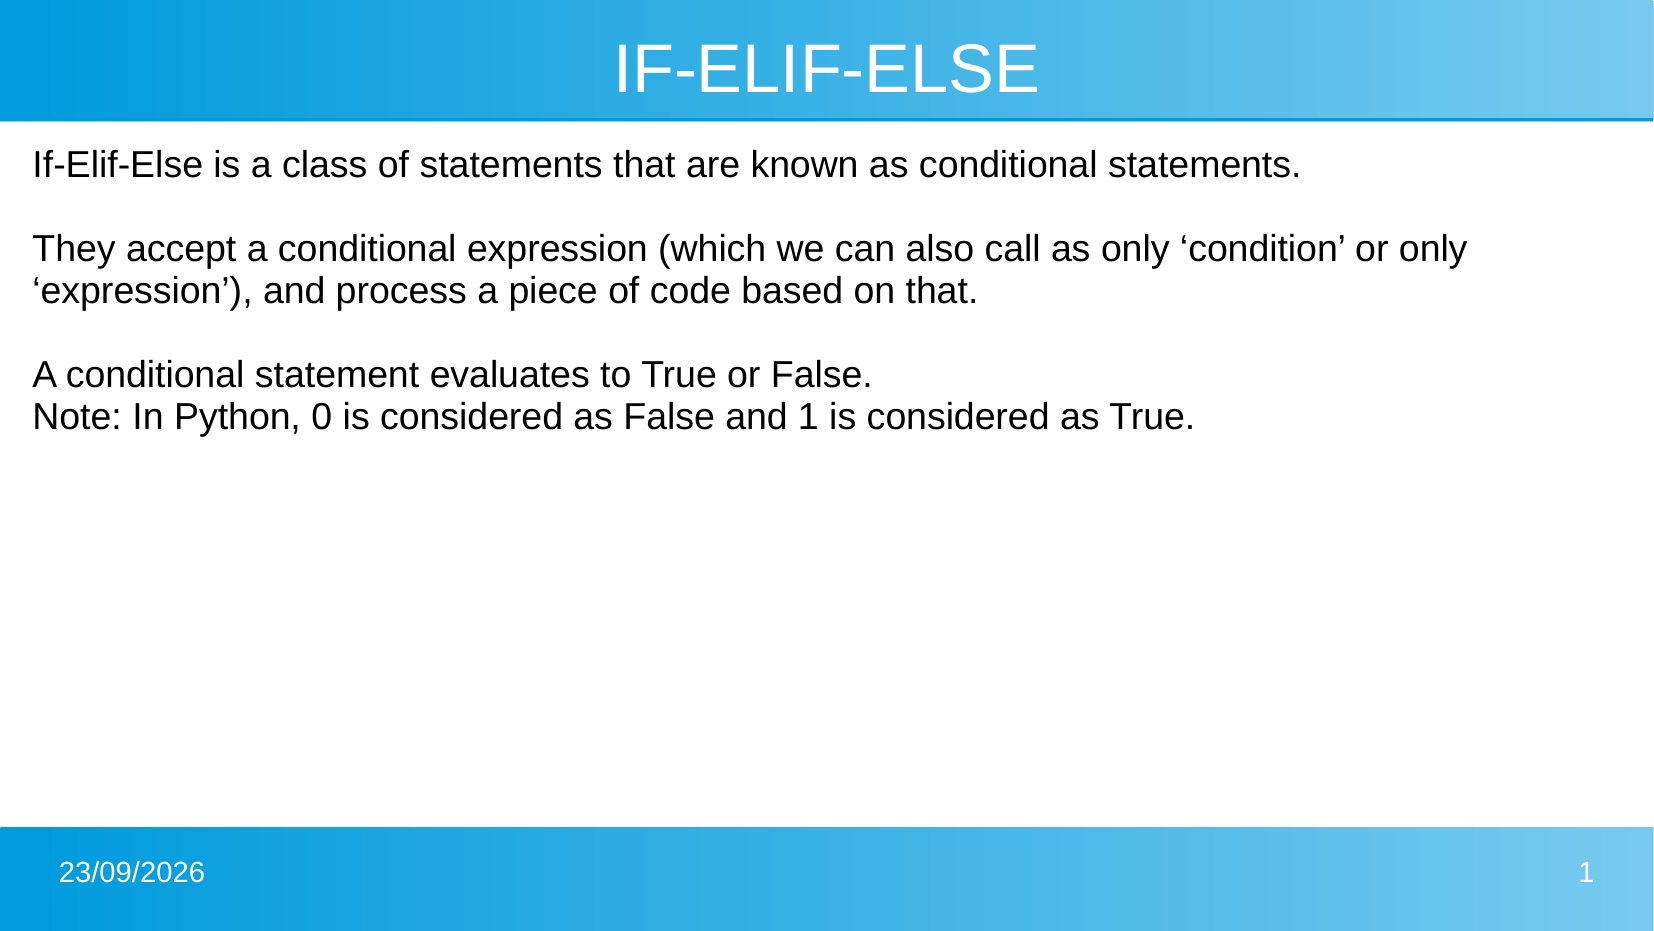

# IF-ELIF-ELSE
If-Elif-Else is a class of statements that are known as conditional statements.
They accept a conditional expression (which we can also call as only ‘condition’ or only ‘expression’), and process a piece of code based on that.
A conditional statement evaluates to True or False.
Note: In Python, 0 is considered as False and 1 is considered as True.
1